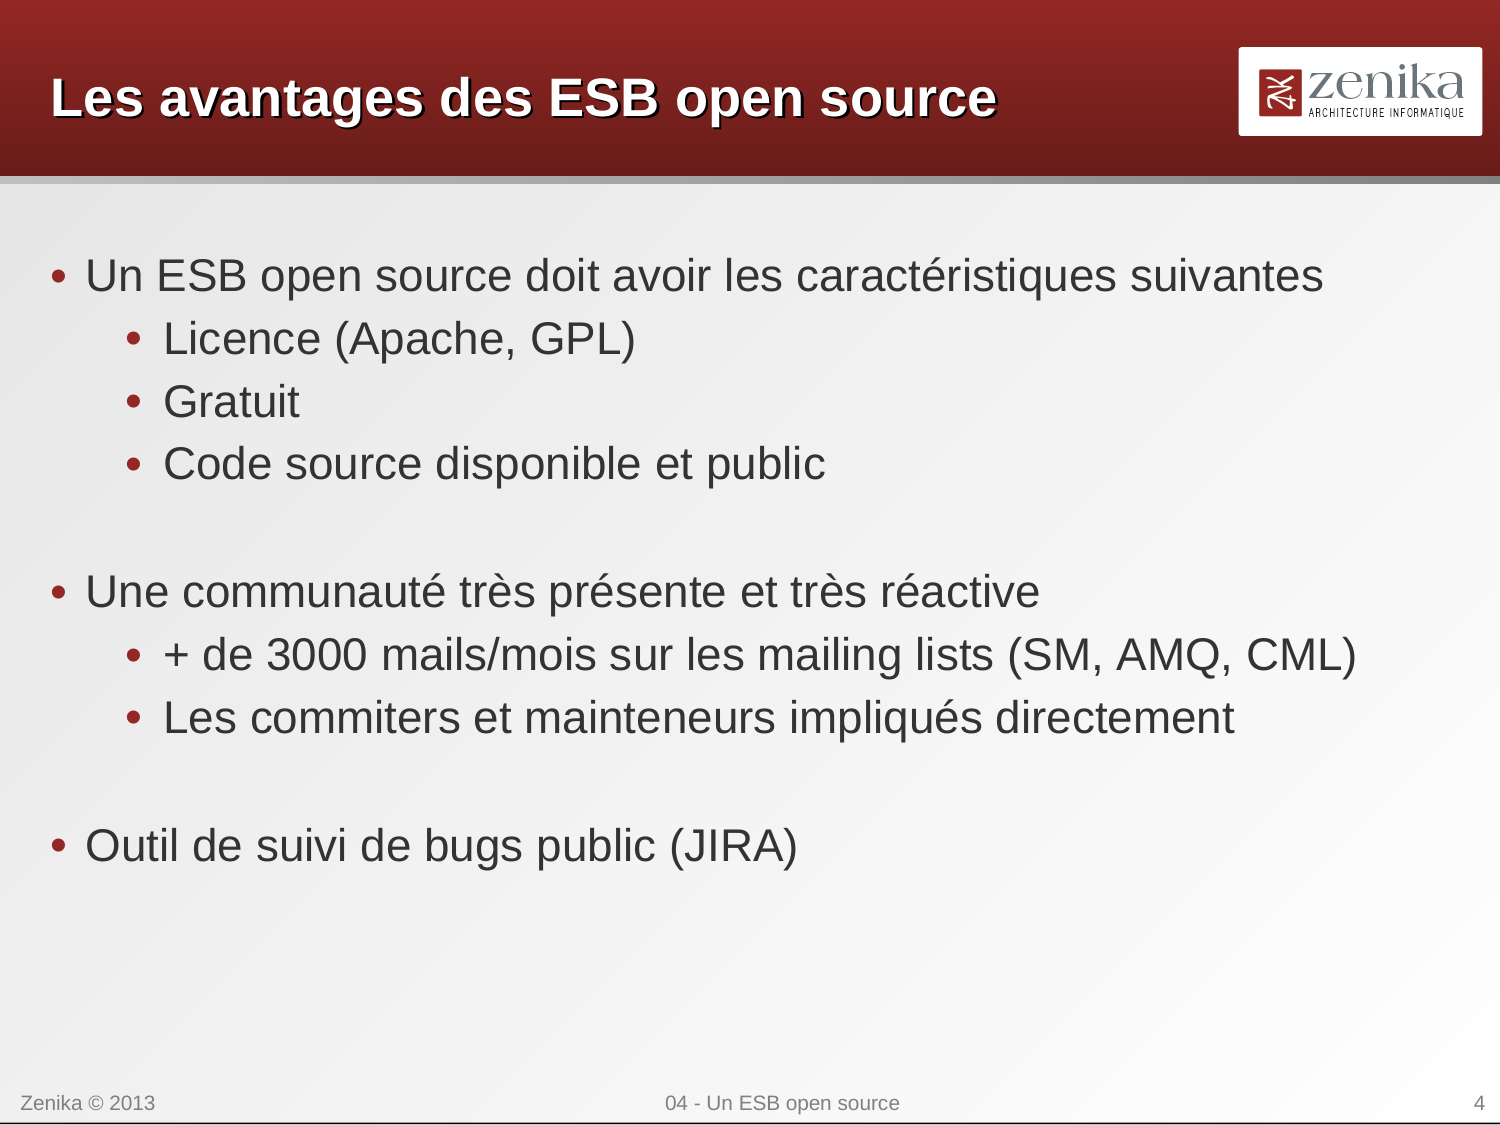

# Les avantages des ESB open source
Un ESB open source doit avoir les caractéristiques suivantes
Licence (Apache, GPL)
Gratuit
Code source disponible et public
Une communauté très présente et très réactive
+ de 3000 mails/mois sur les mailing lists (SM, AMQ, CML)
Les commiters et mainteneurs impliqués directement
Outil de suivi de bugs public (JIRA)